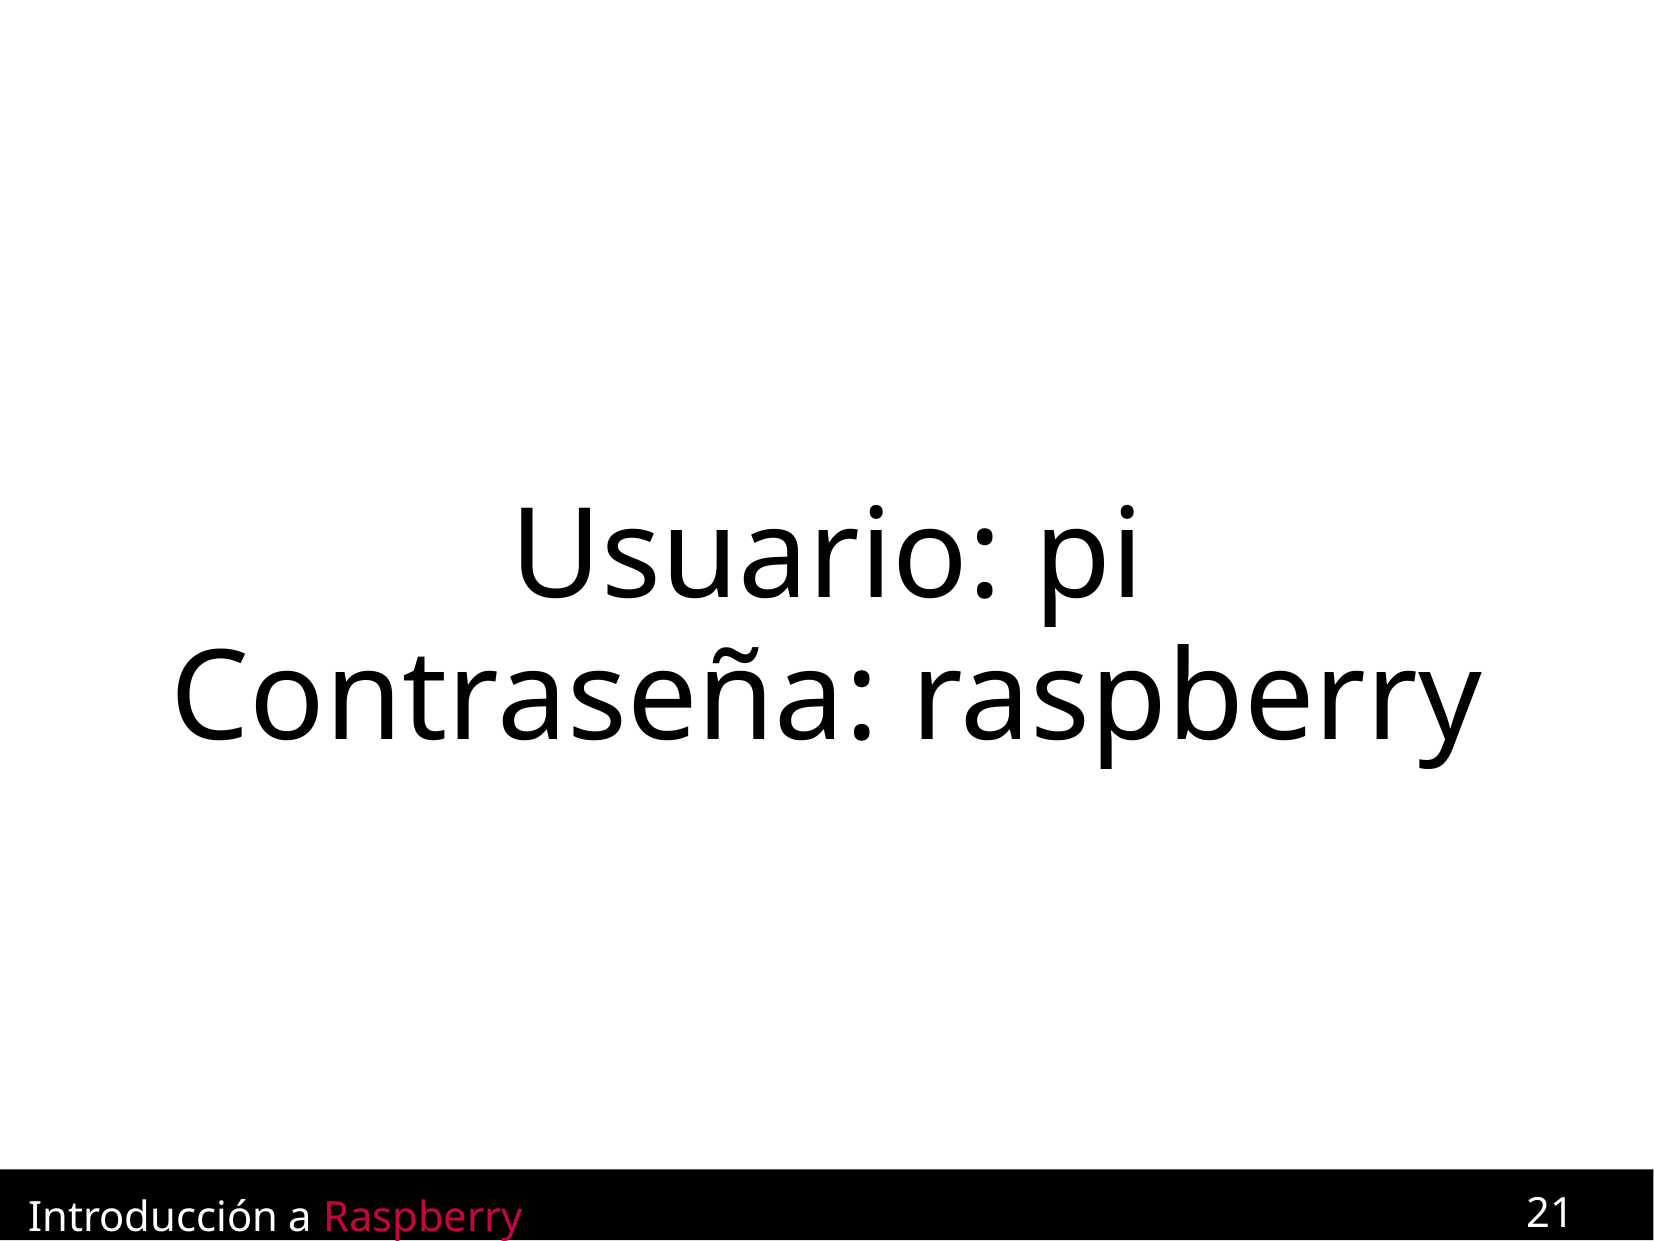

# Usuario: pi
Contraseña: raspberry
Introducción a Raspberry Pi